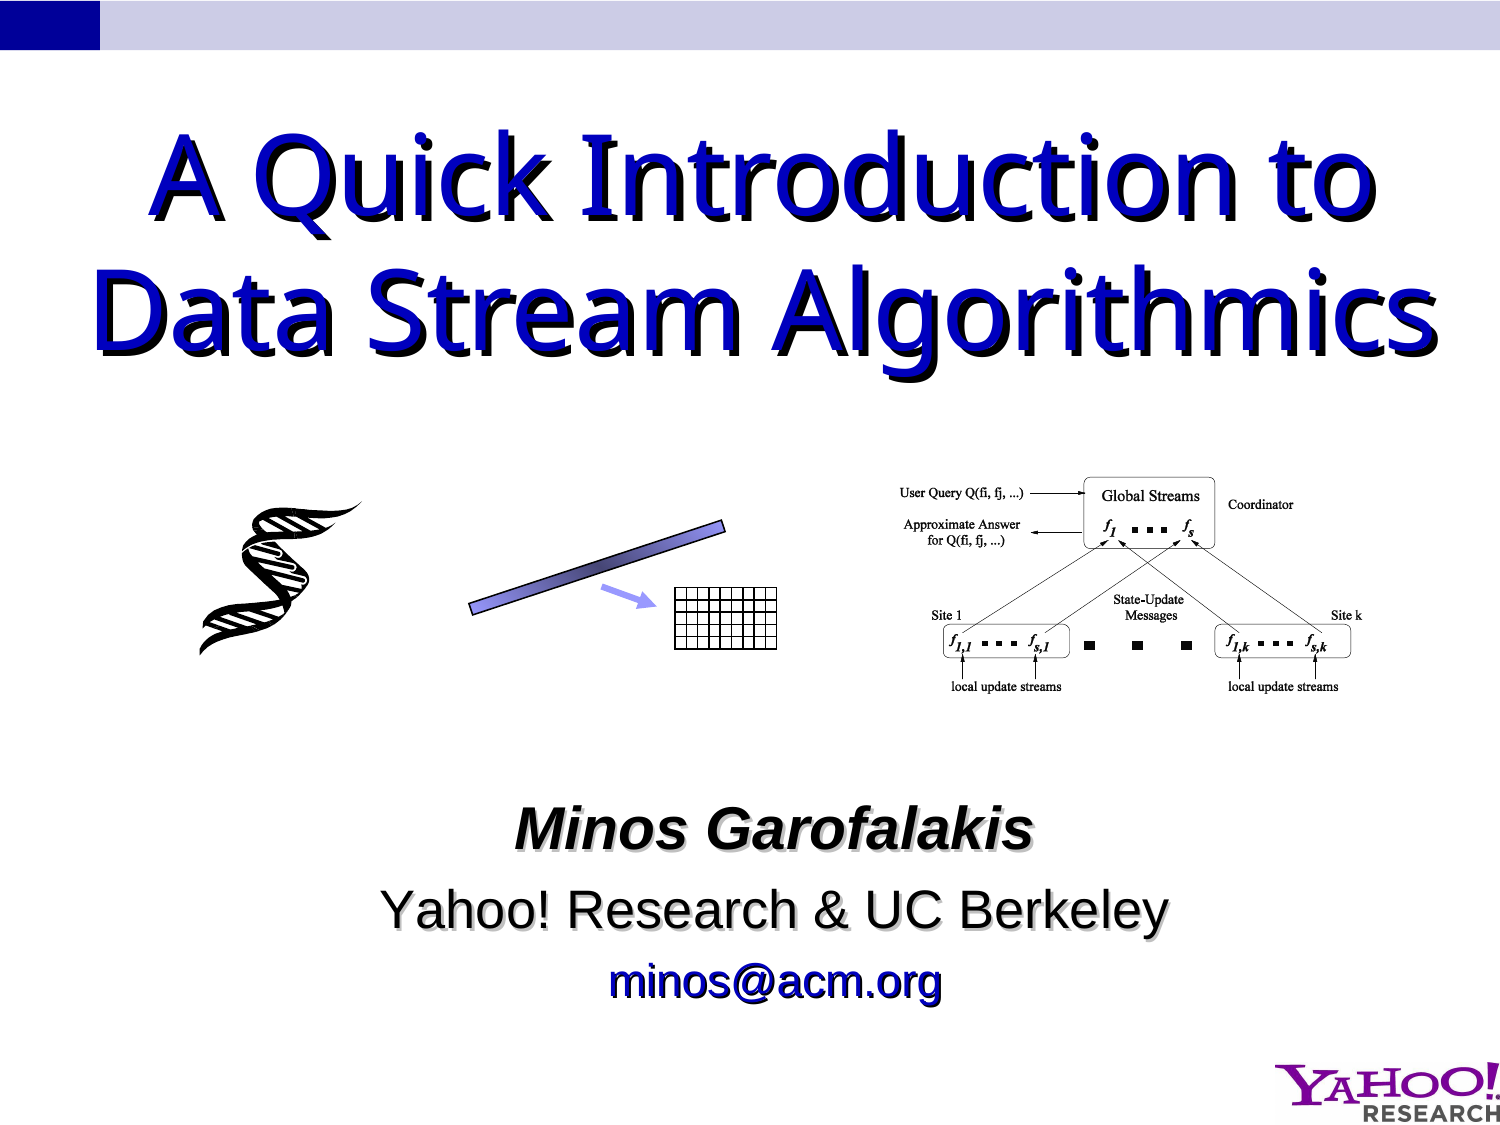

# A Quick Introduction to Data Stream Algorithmics
Minos Garofalakis
Yahoo! Research & UC Berkeley
minos@acm.org